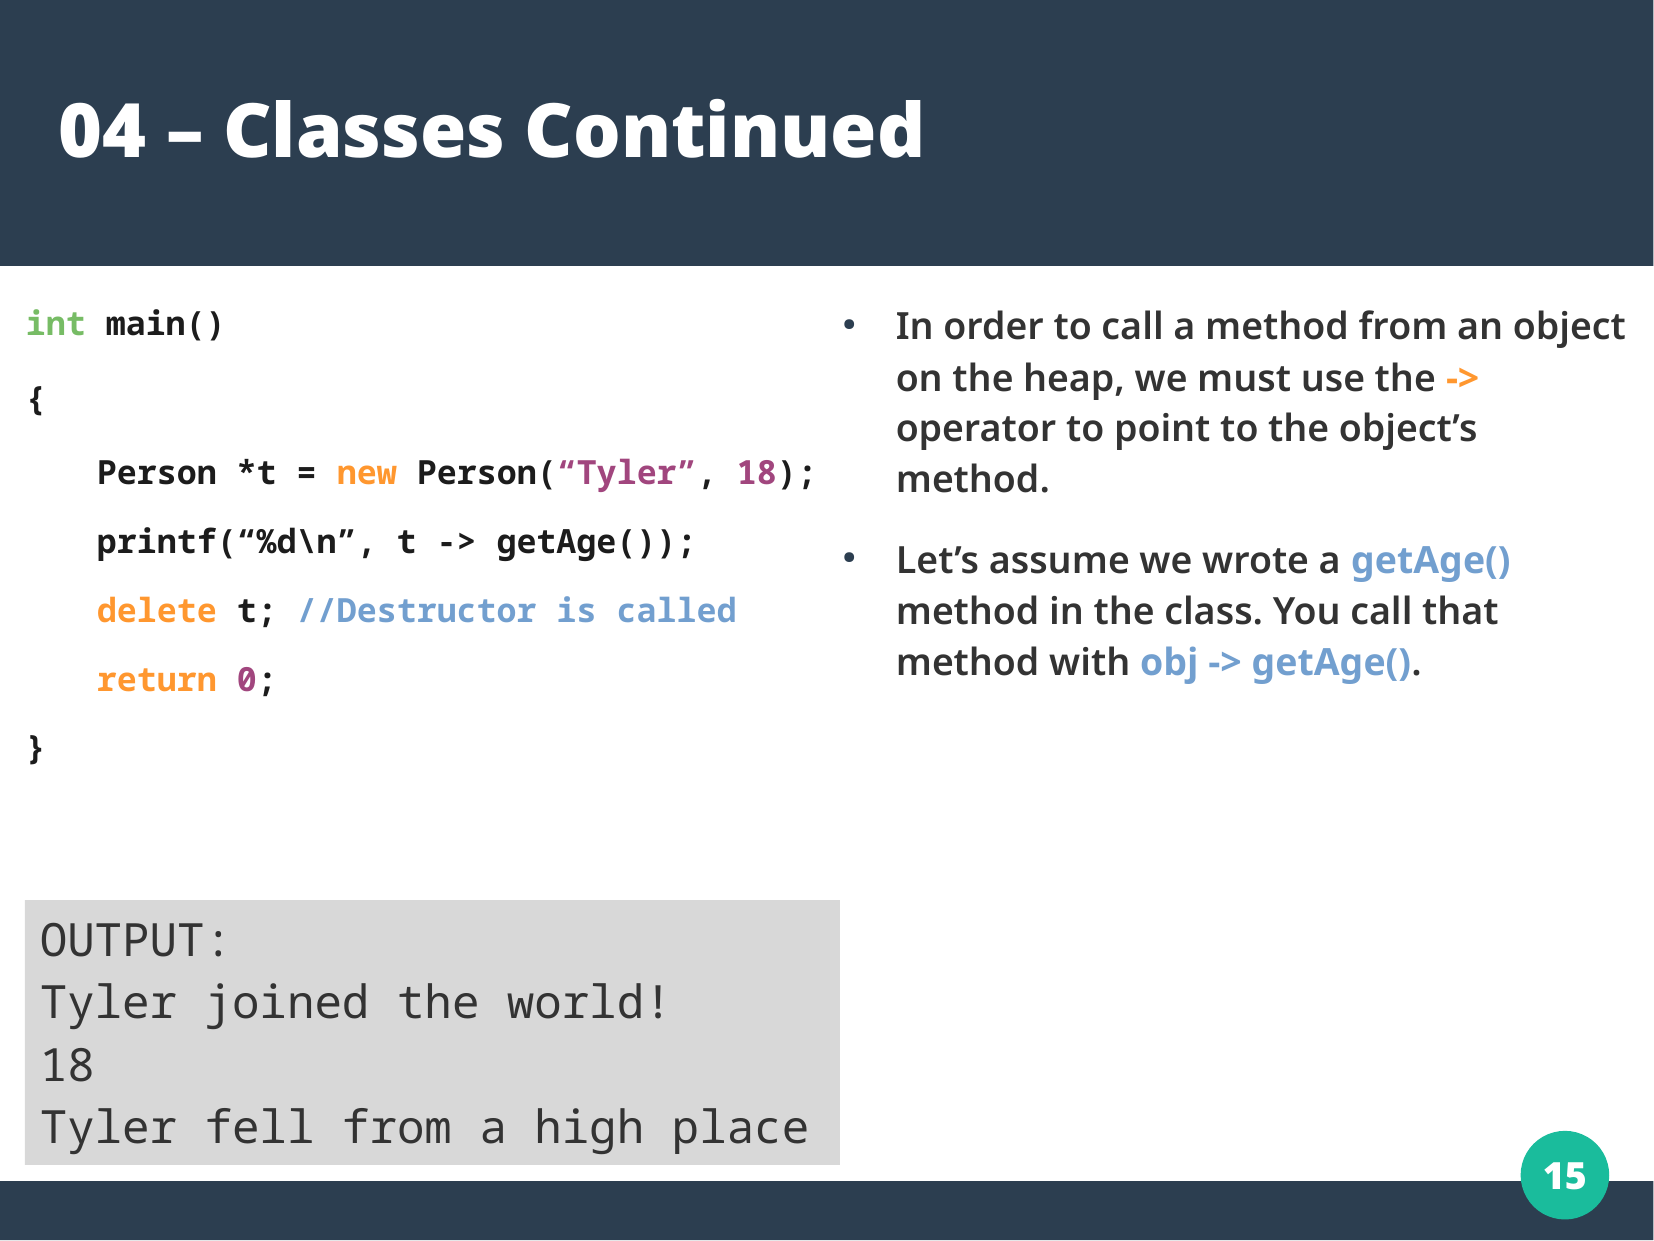

# 04 – Classes Continued
int main()
{
Person *t = new Person(“Tyler”, 18);
printf(“%d\n”, t -> getAge());
delete t; //Destructor is called
return 0;
}
In order to call a method from an object on the heap, we must use the -> operator to point to the object’s method.
Let’s assume we wrote a getAge() method in the class. You call that method with obj -> getAge().
OUTPUT:
Tyler joined the world!
18
Tyler fell from a high place
15